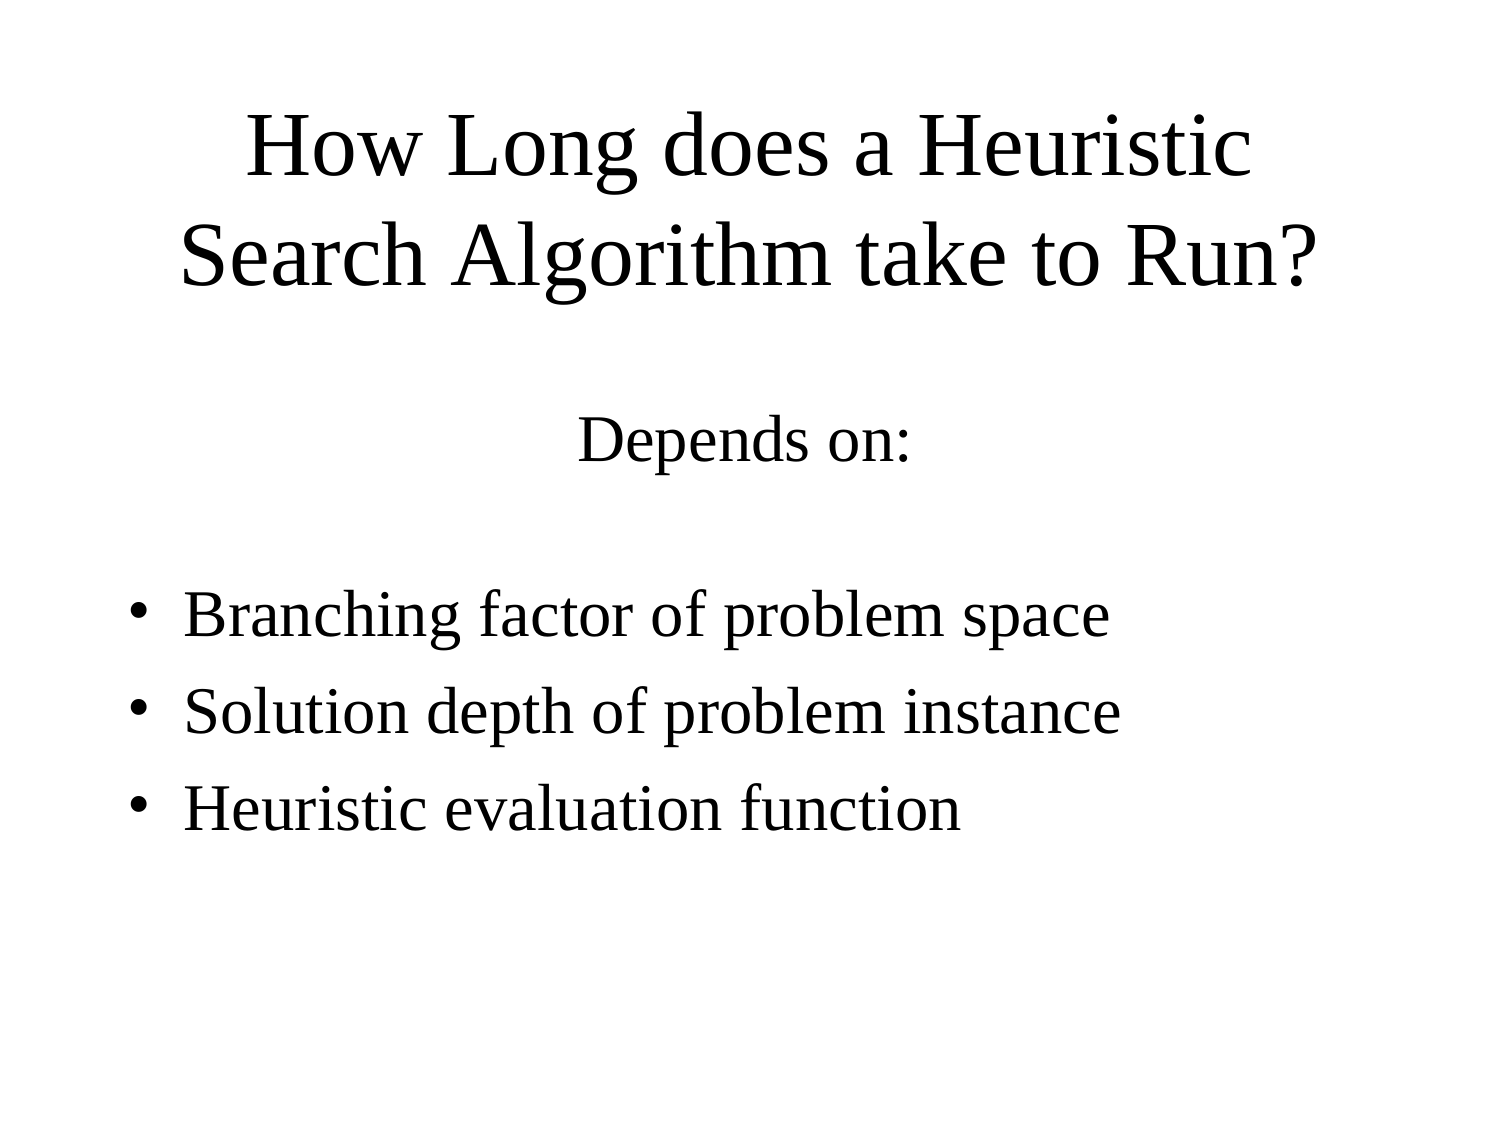

# How Long does a Heuristic Search Algorithm take to Run?
Depends on:
Branching factor of problem space
Solution depth of problem instance
Heuristic evaluation function